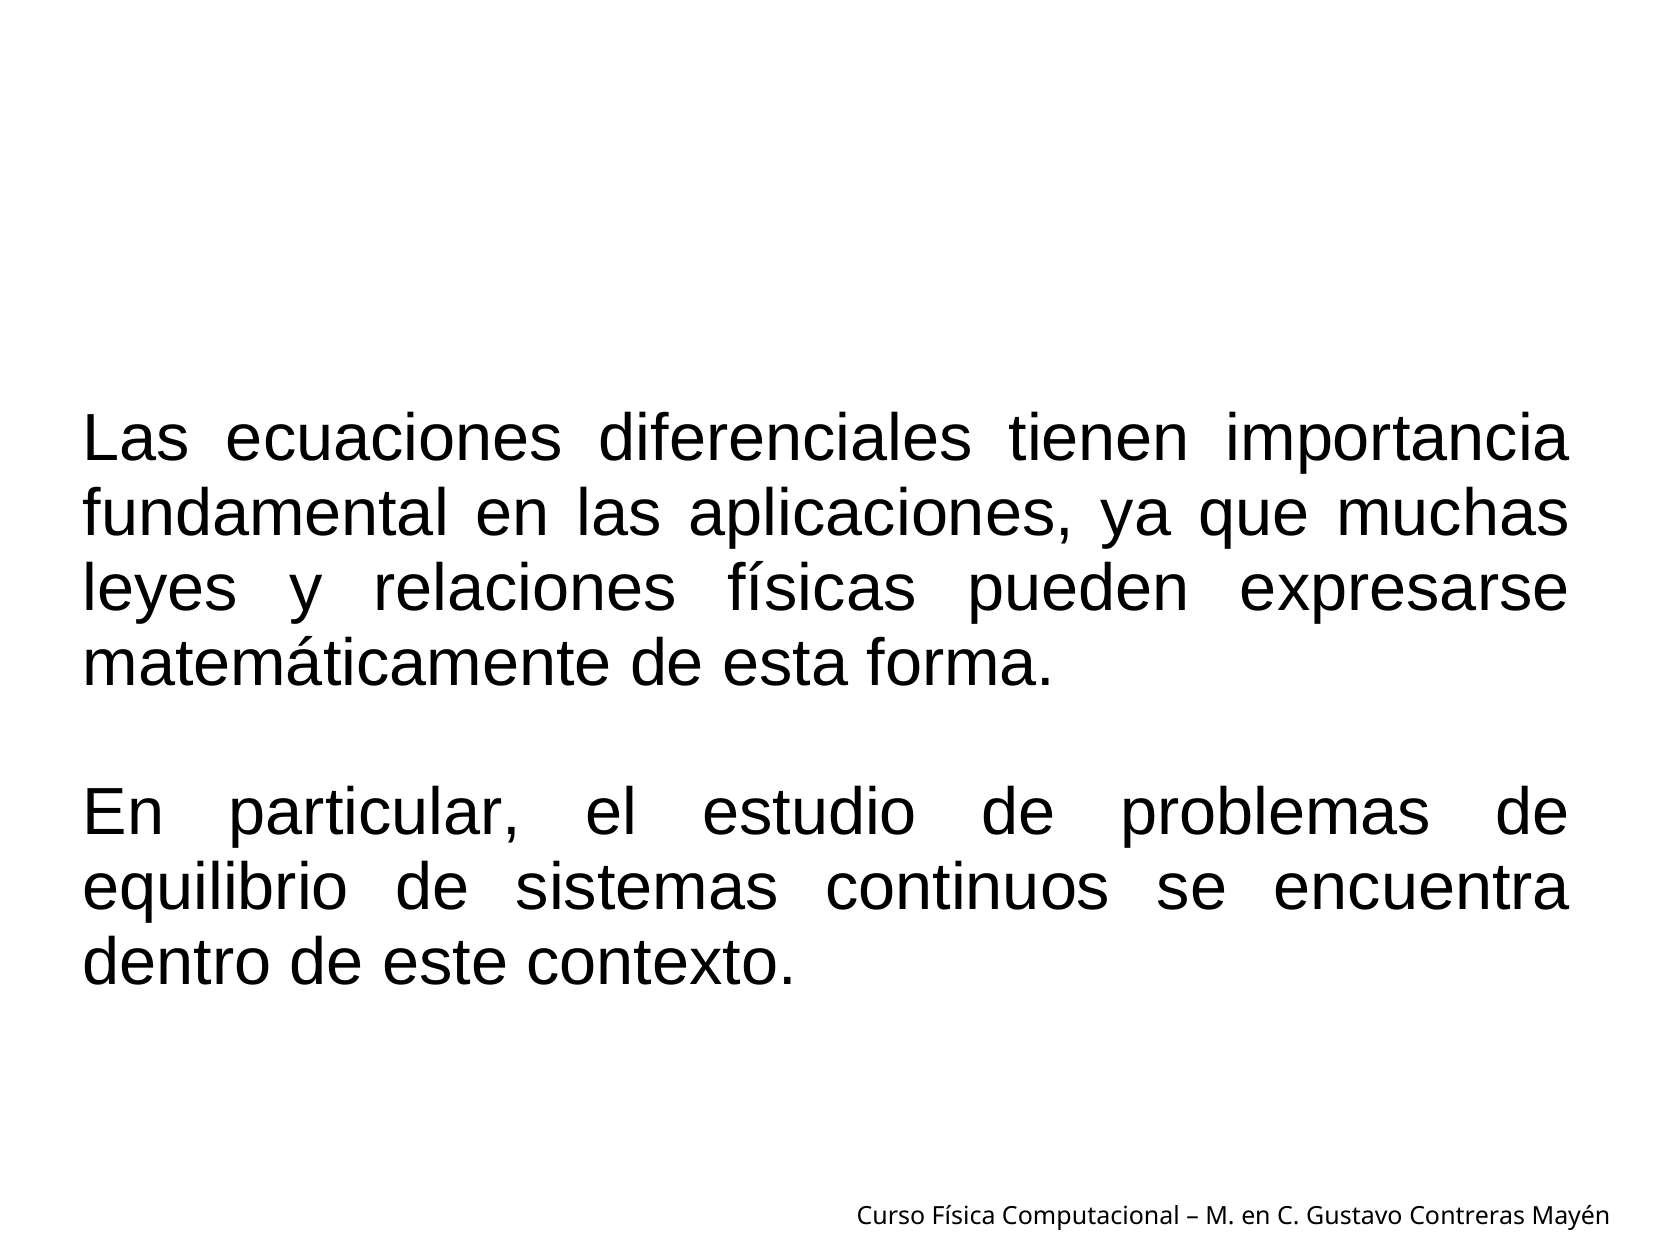

#
Las ecuaciones diferenciales tienen importancia fundamental en las aplicaciones, ya que muchas leyes y relaciones físicas pueden expresarse matemáticamente de esta forma.
En particular, el estudio de problemas de equilibrio de sistemas continuos se encuentra dentro de este contexto.